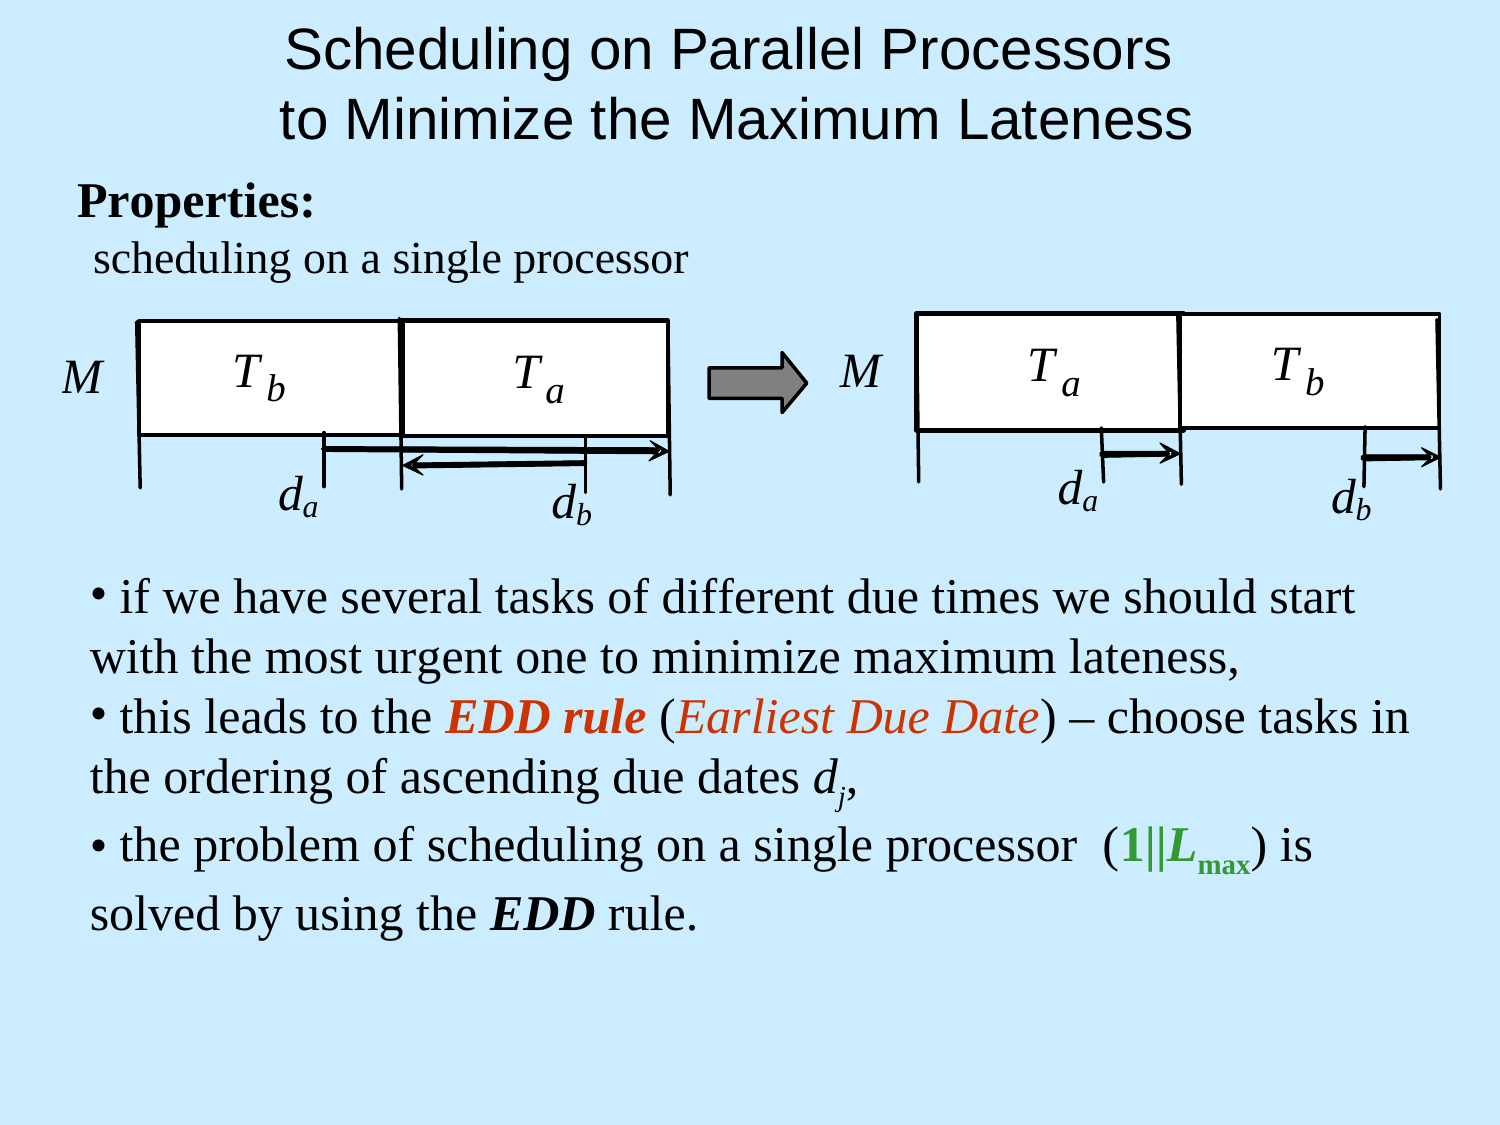

# Scheduling on Parallel Processors to Minimize the Maximum Lateness
Properties:
scheduling on a single processor
 if we have several tasks of different due times we should start with the most urgent one to minimize maximum lateness,
 this leads to the EDD rule (Earliest Due Date) – choose tasks in the ordering of ascending due dates dj,
 the problem of scheduling on a single processor (1||Lmax) is solved by using the EDD rule.